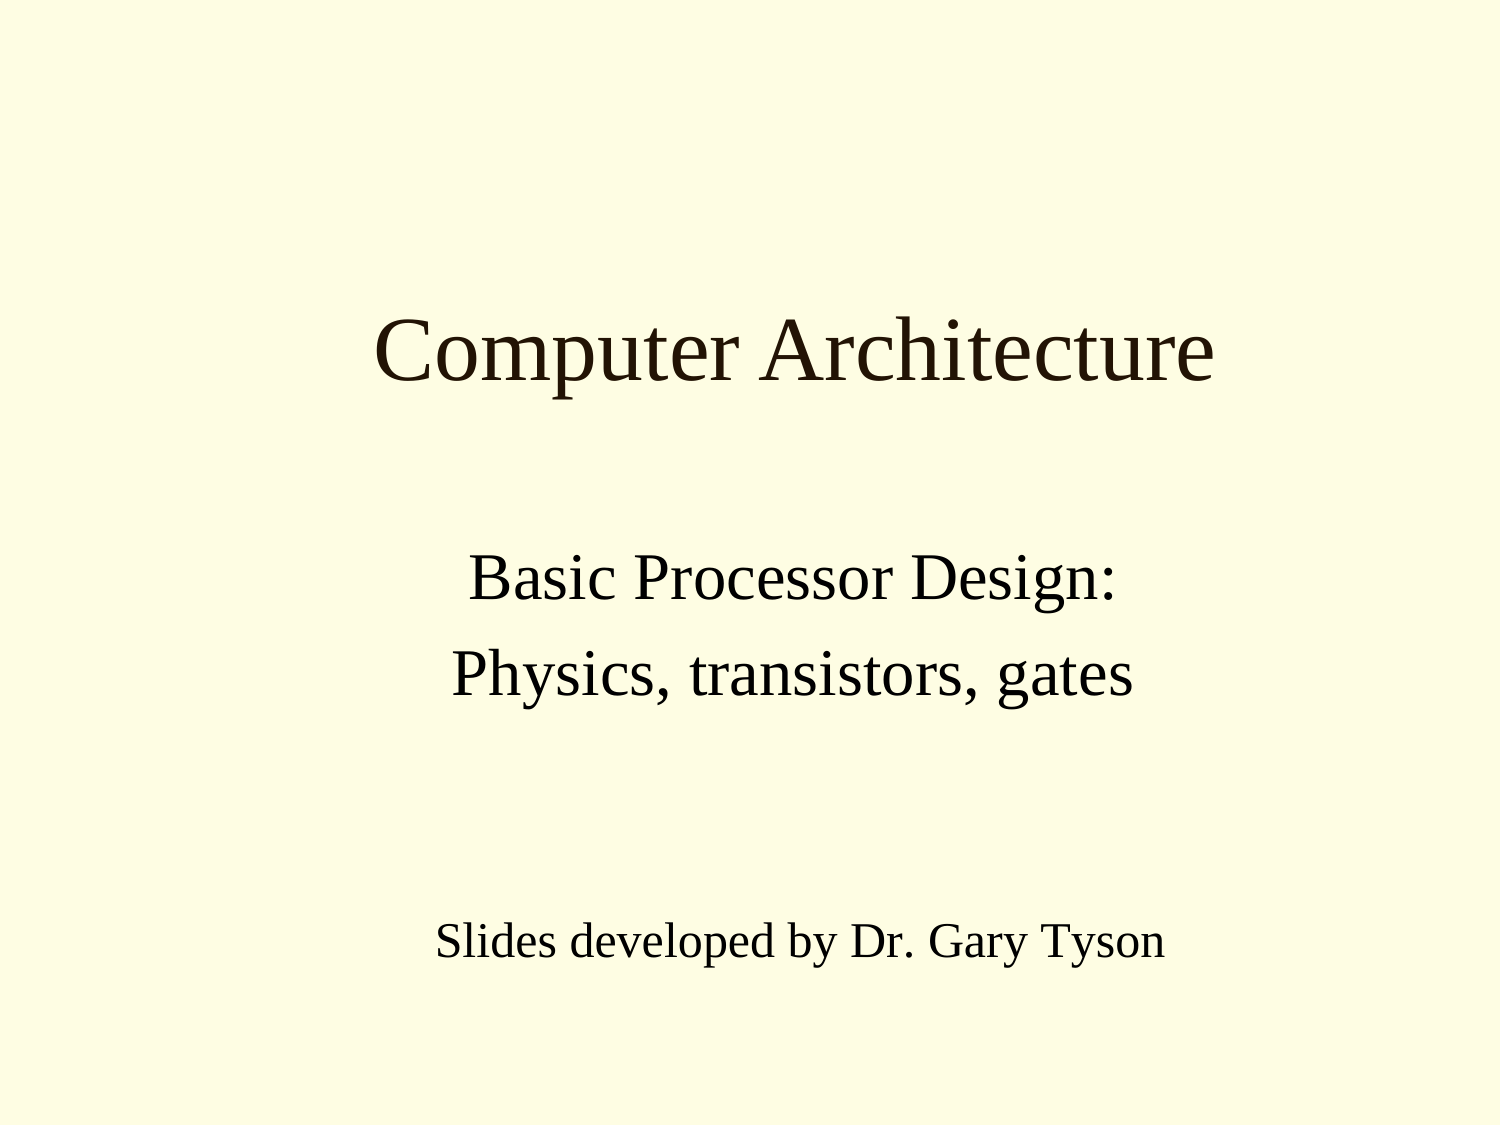

# Computer Architecture
Basic Processor Design:
Physics, transistors, gates
Slides developed by Dr. Gary Tyson